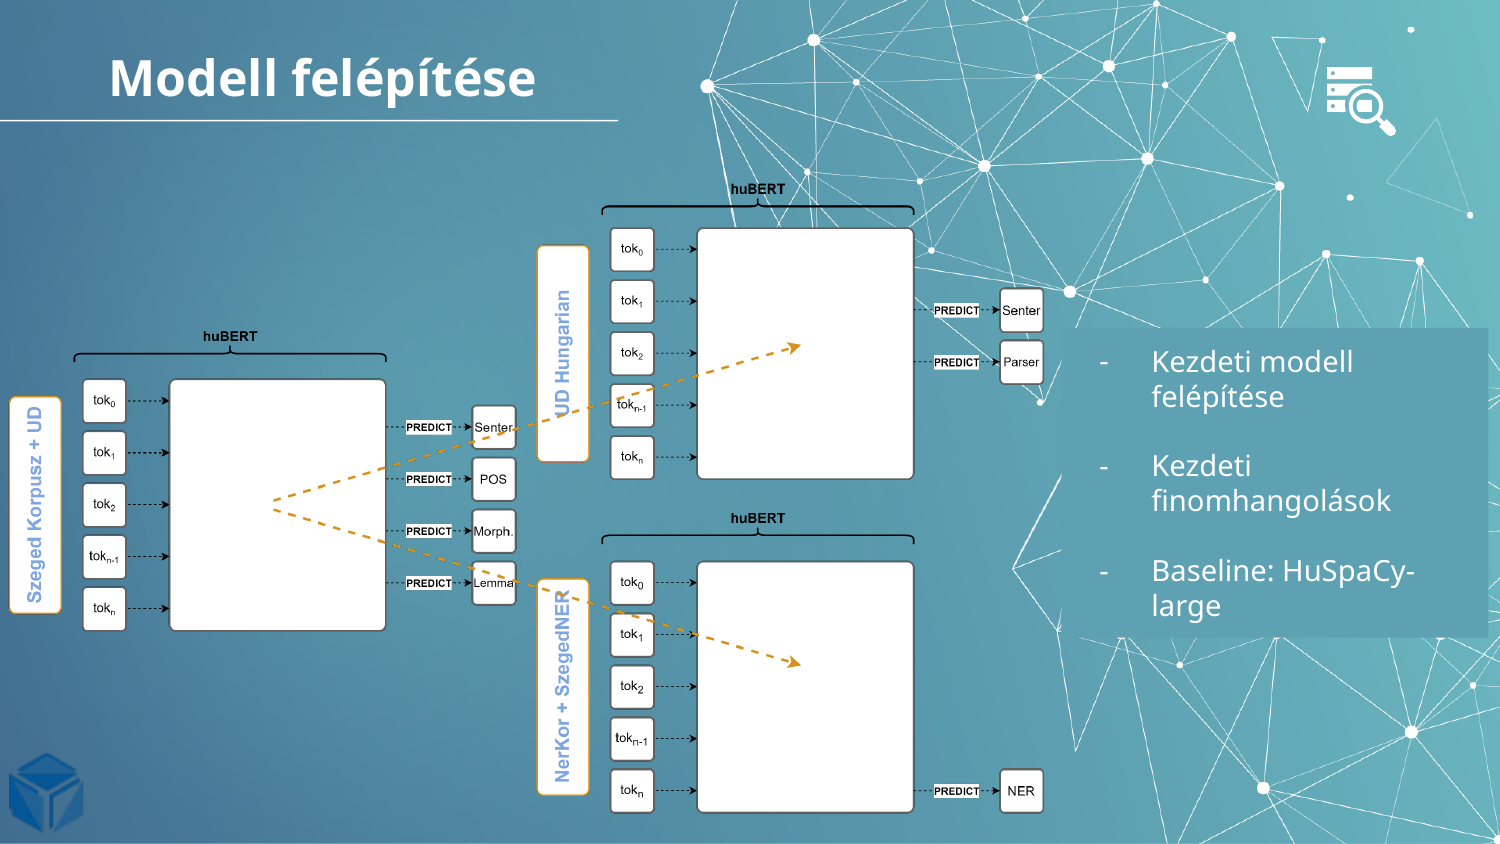

Modell felépítése
Kezdeti modell felépítése
Kezdeti finomhangolások
Baseline: HuSpaCy-large